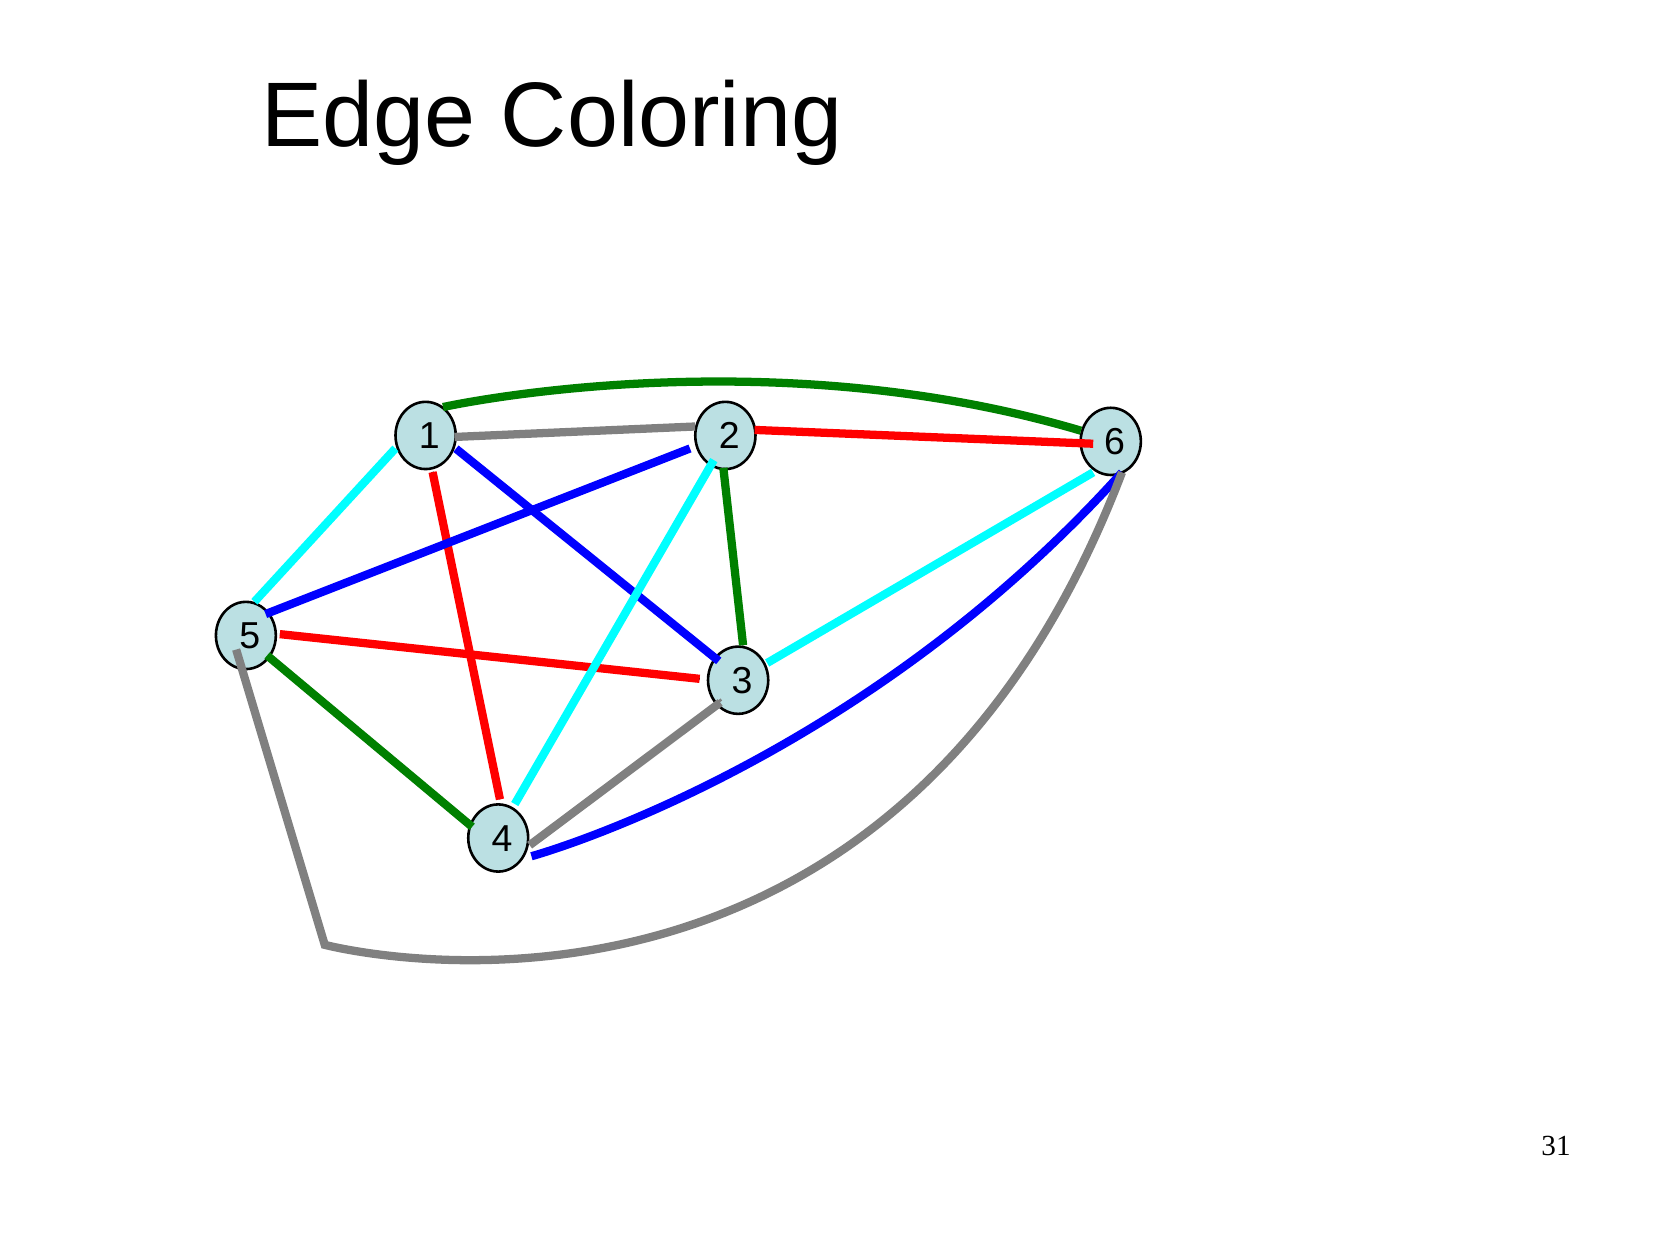

# Edge Coloring
1
2
6
5
3
4
31